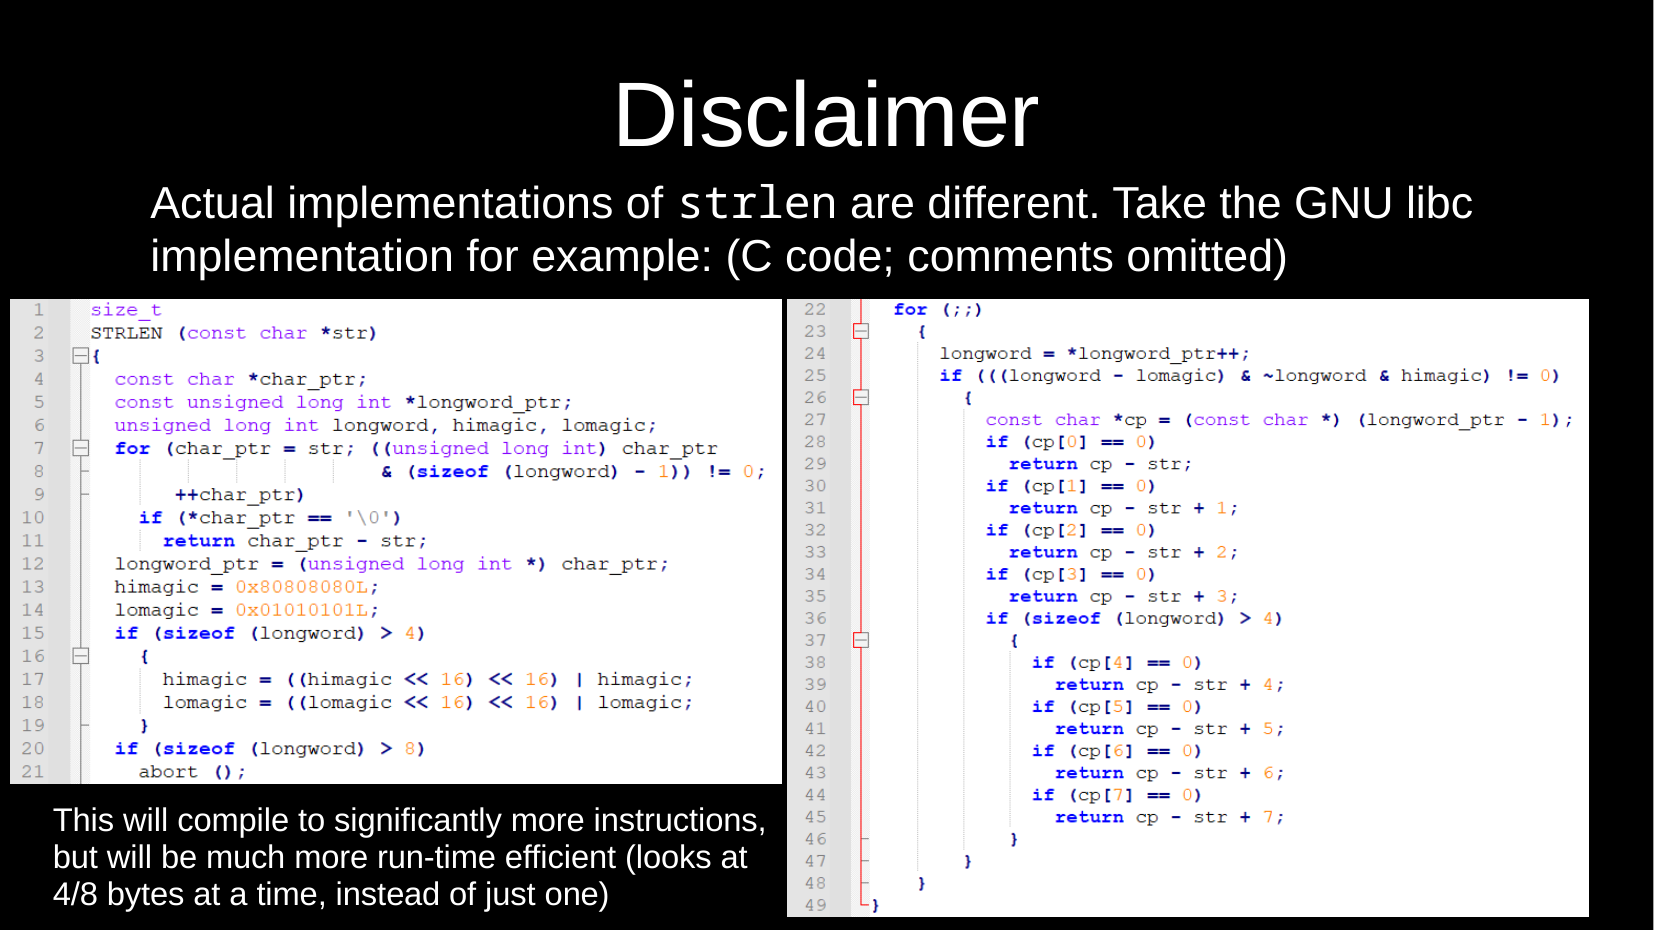

# Disclaimer
Actual implementations of strlen are different. Take the GNU libc implementation for example: (C code; comments omitted)
This will compile to significantly more instructions, but will be much more run-time efficient (looks at 4/8 bytes at a time, instead of just one)